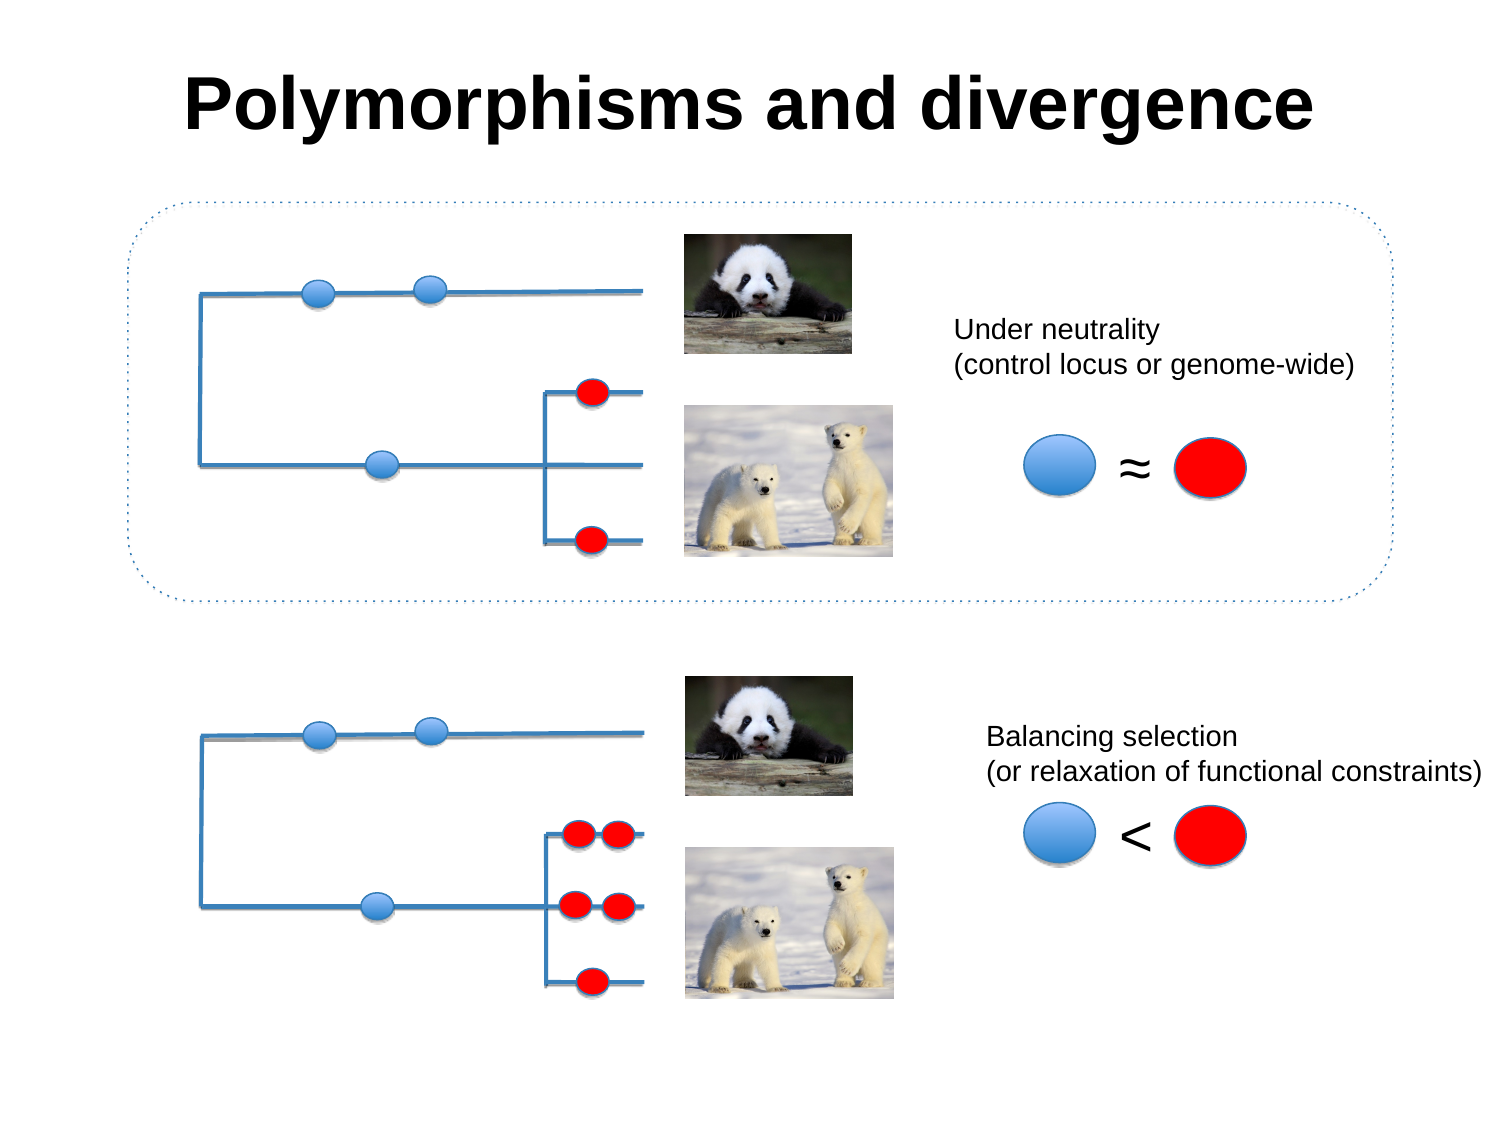

# Polymorphisms and divergence
Under neutrality
(control locus or genome-wide)
≈
Balancing selection
(or relaxation of functional constraints)
<